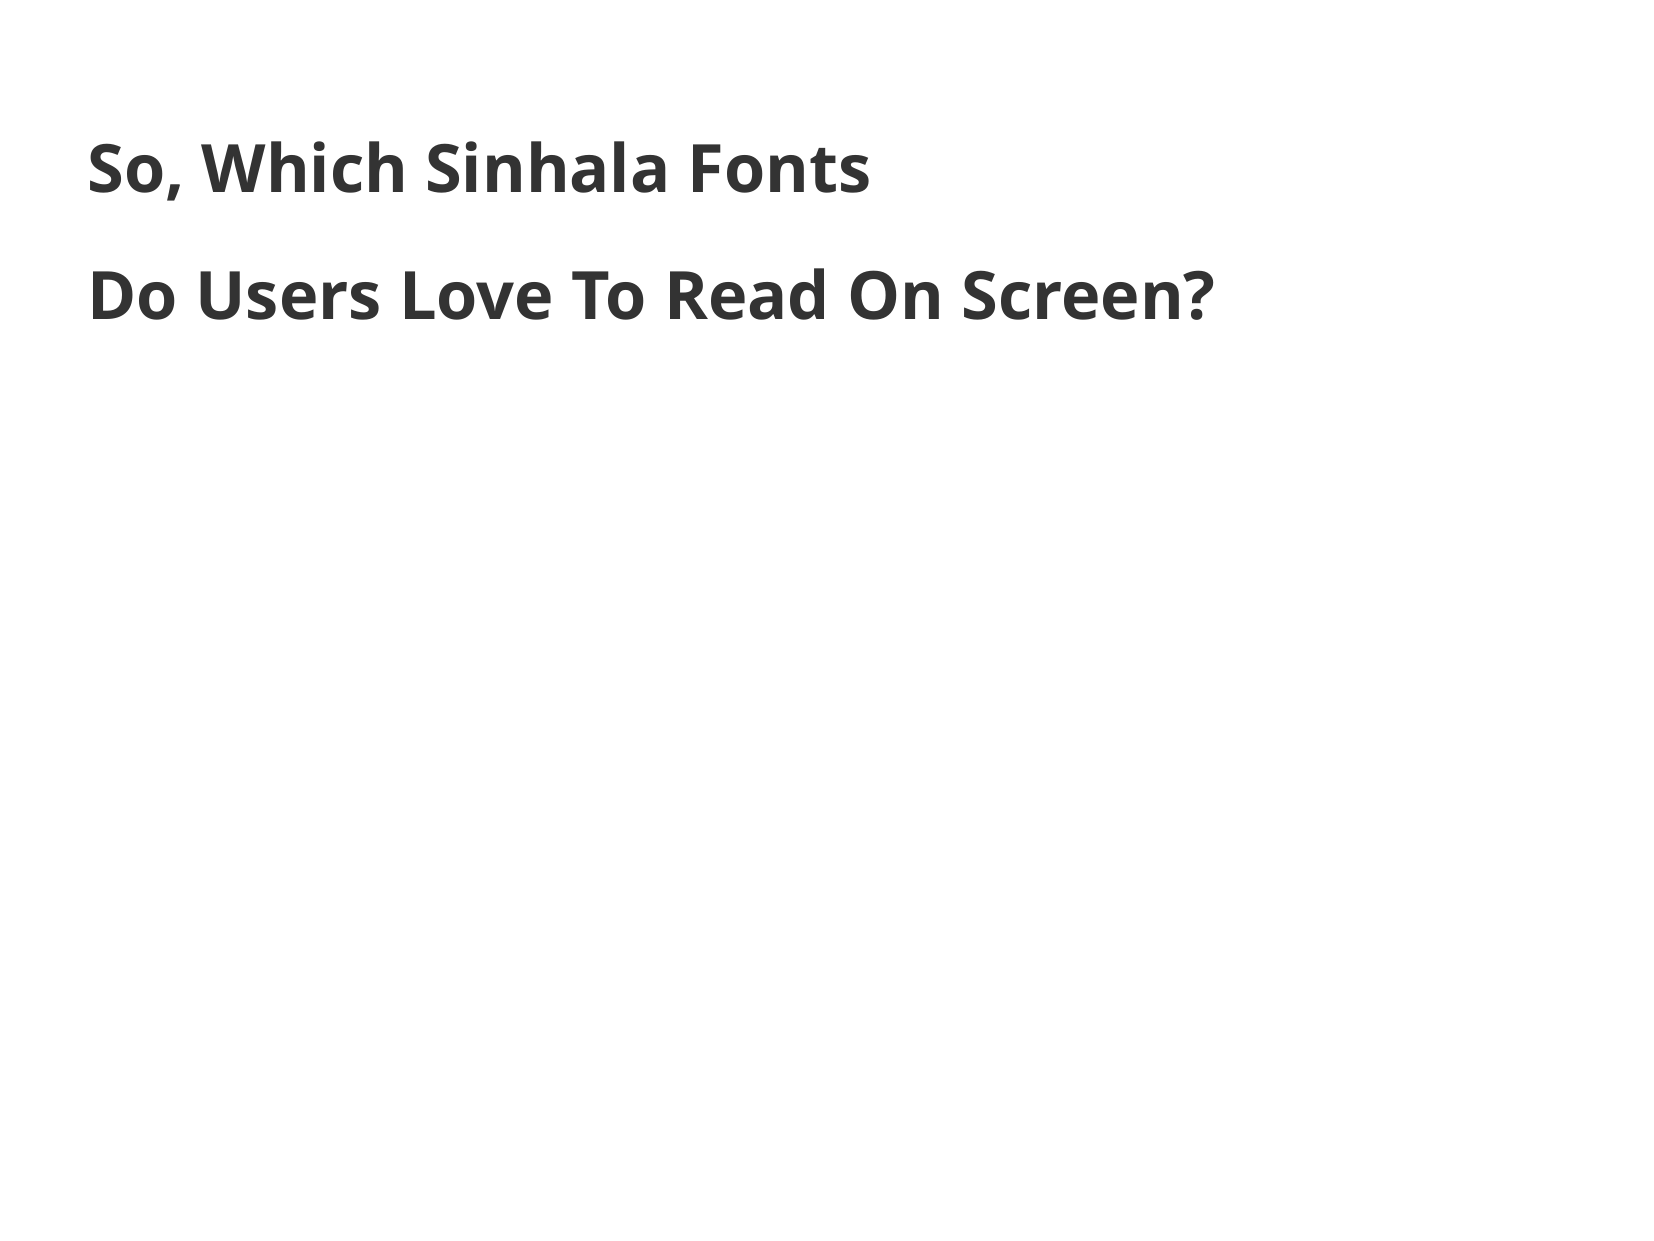

So, Which Sinhala Fonts
Do Users Love To Read On Screen?
#